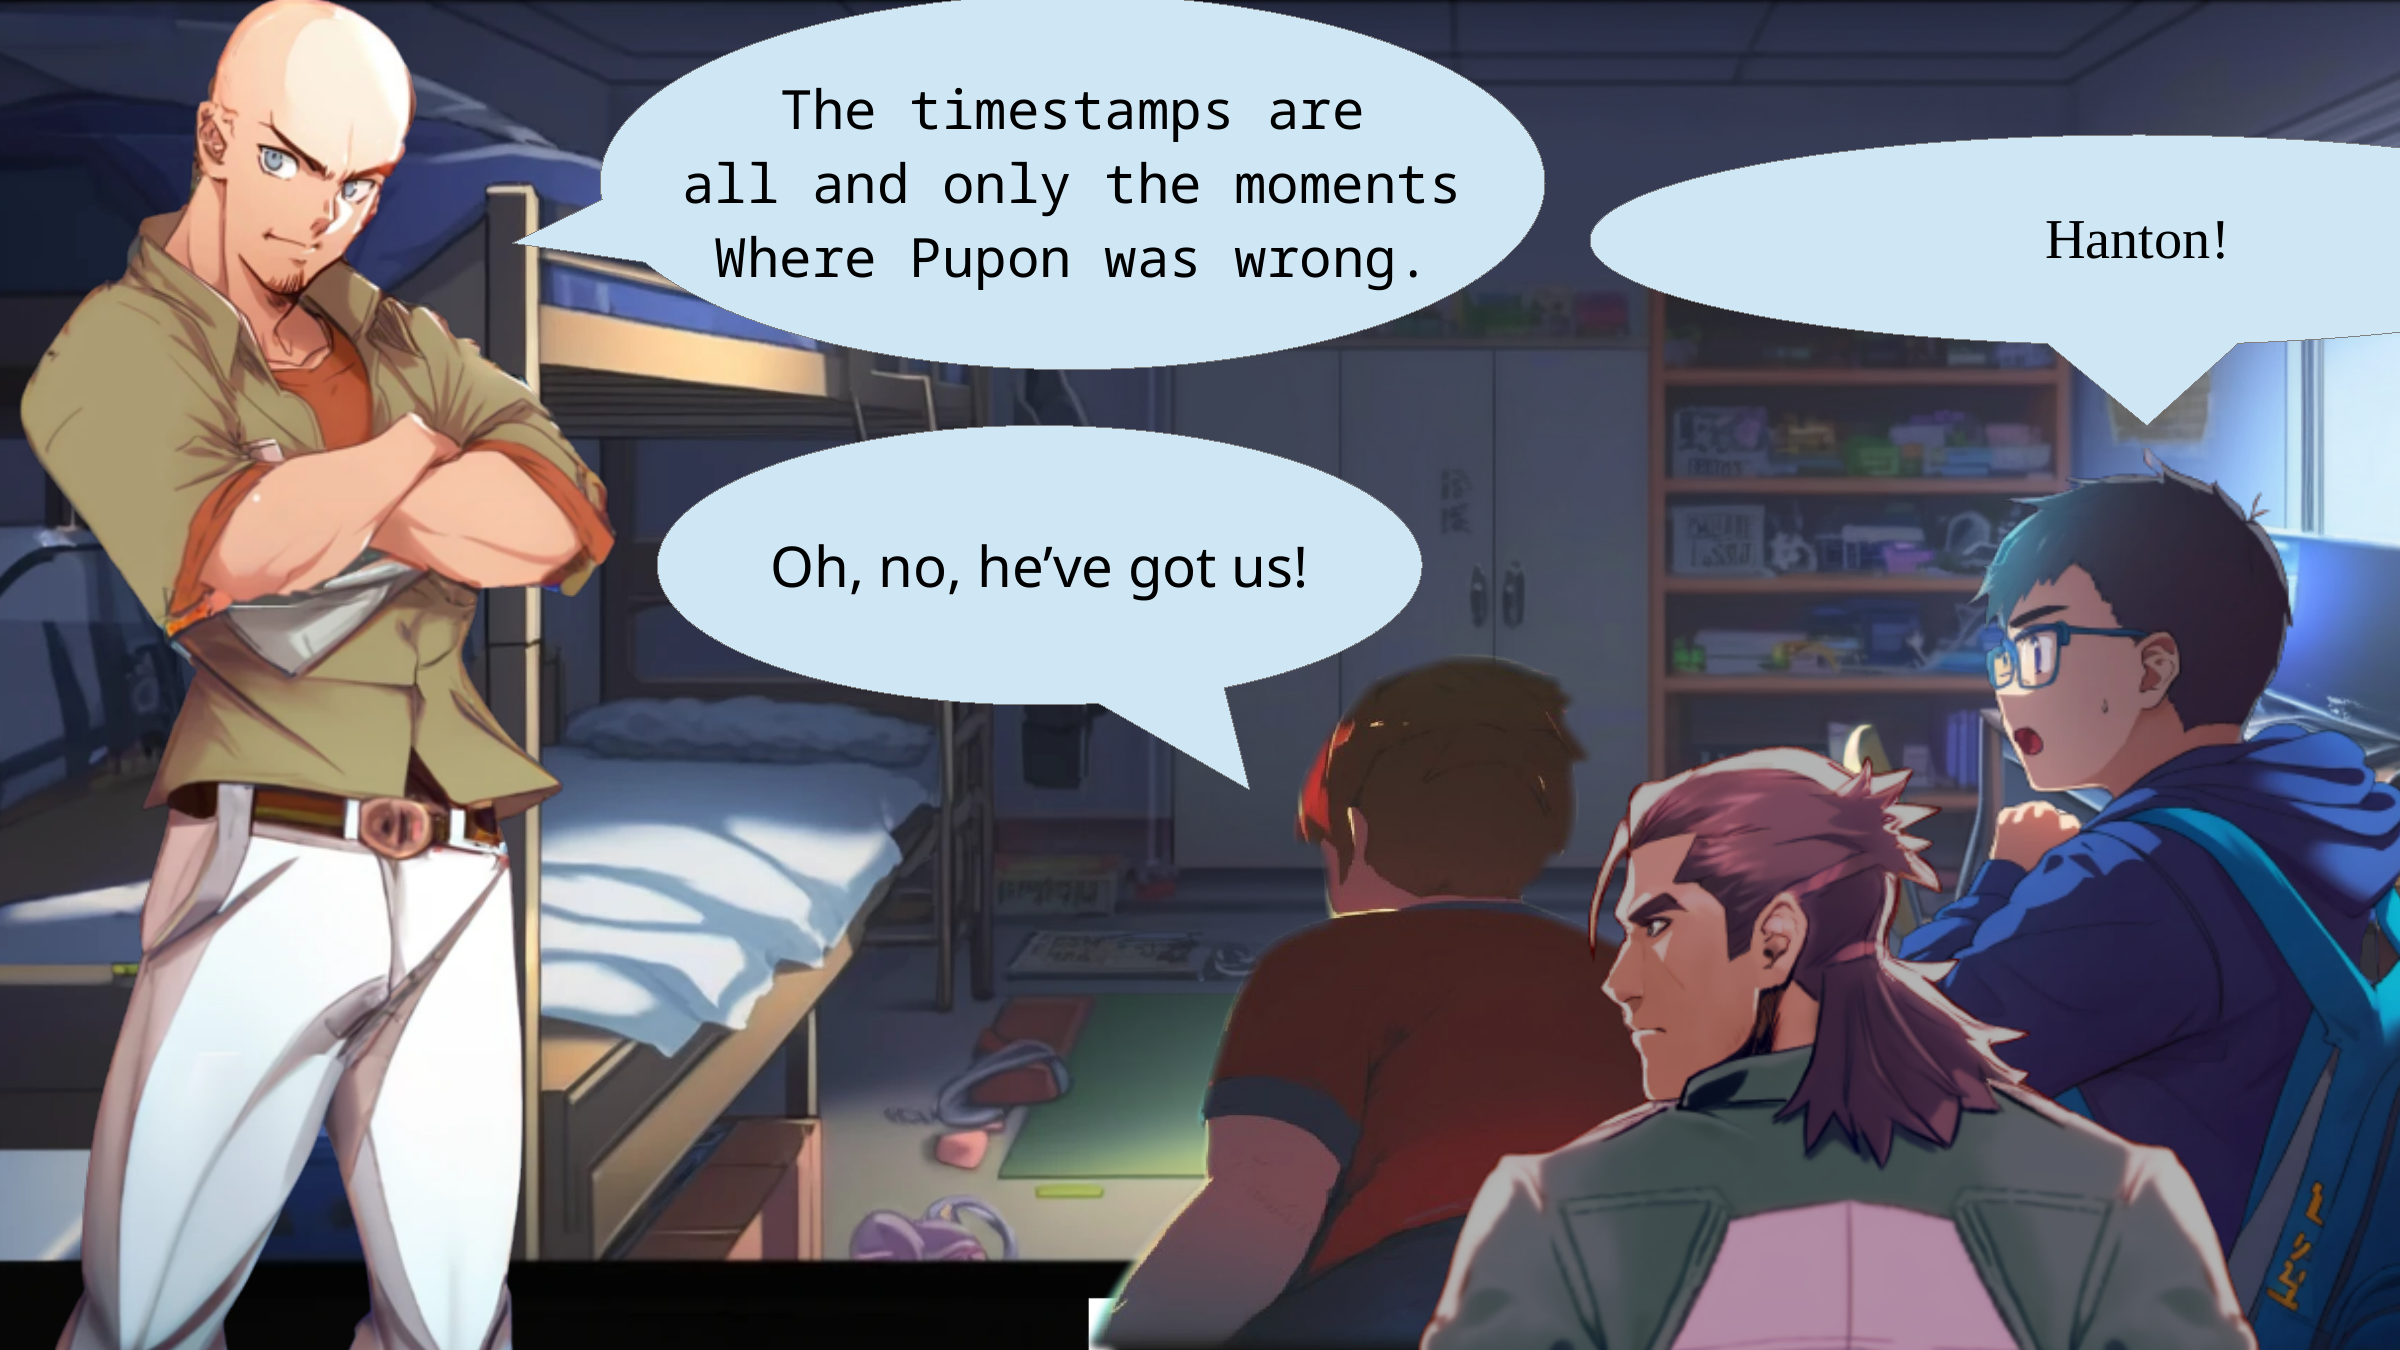

The timestamps are
 all and only the moments
Where Pupon was wrong.
Hanton!
Oh, no, he’ve got us!